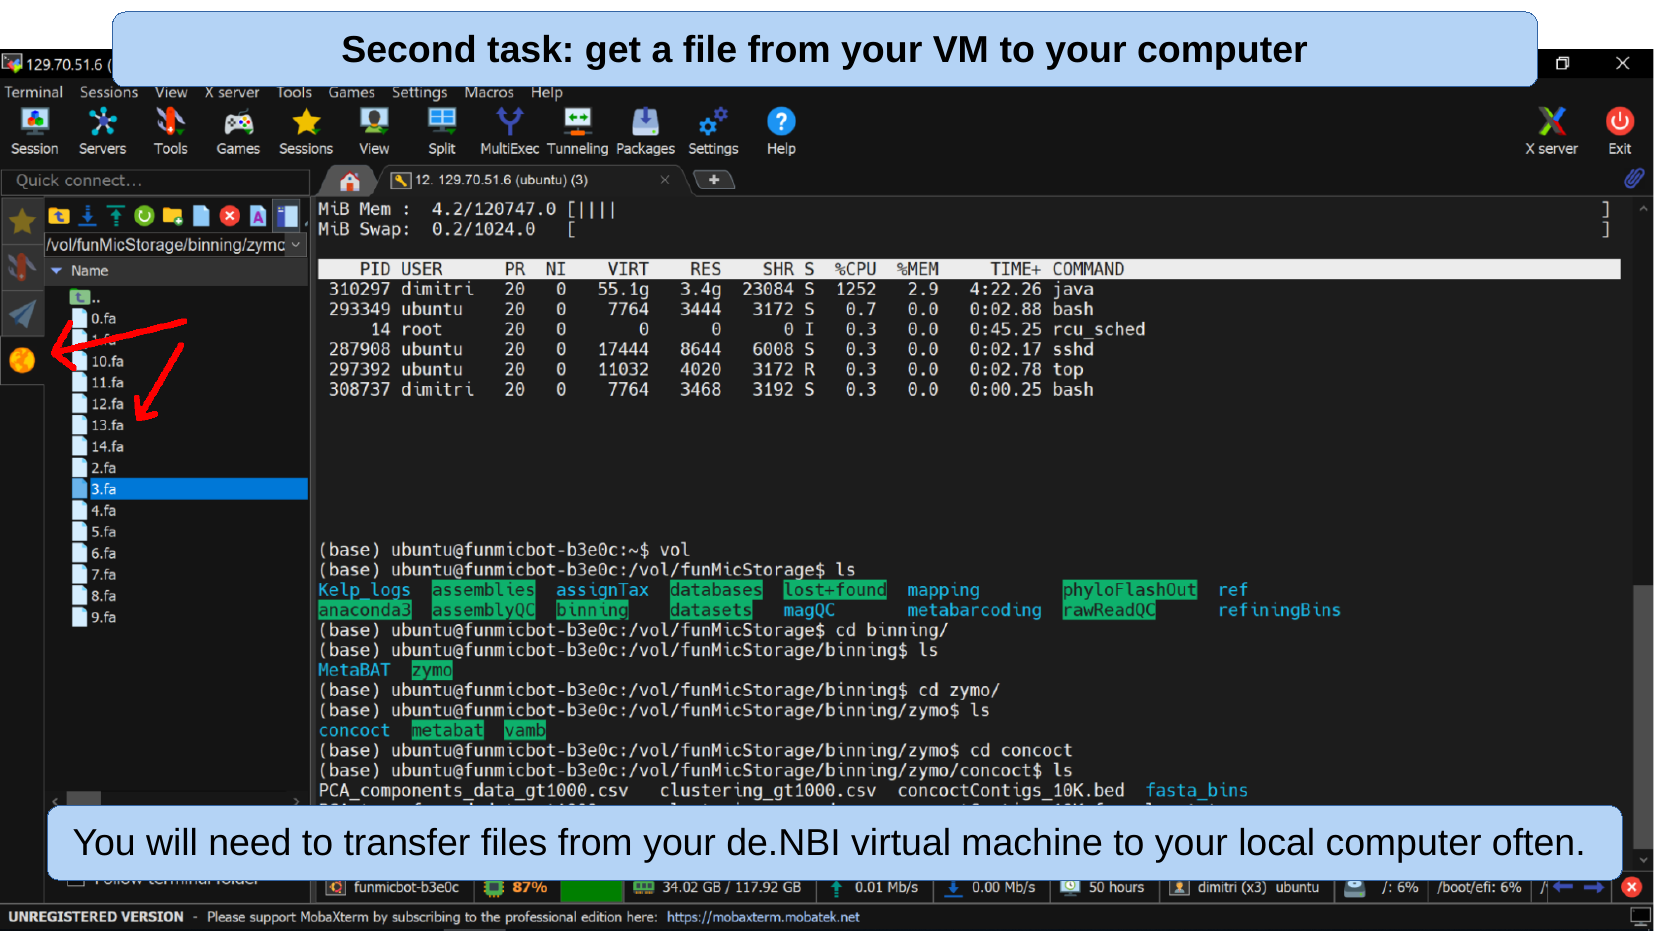

Second task: get a file from your VM to your computer
You will need to transfer files from your de.NBI virtual machine to your local computer often.